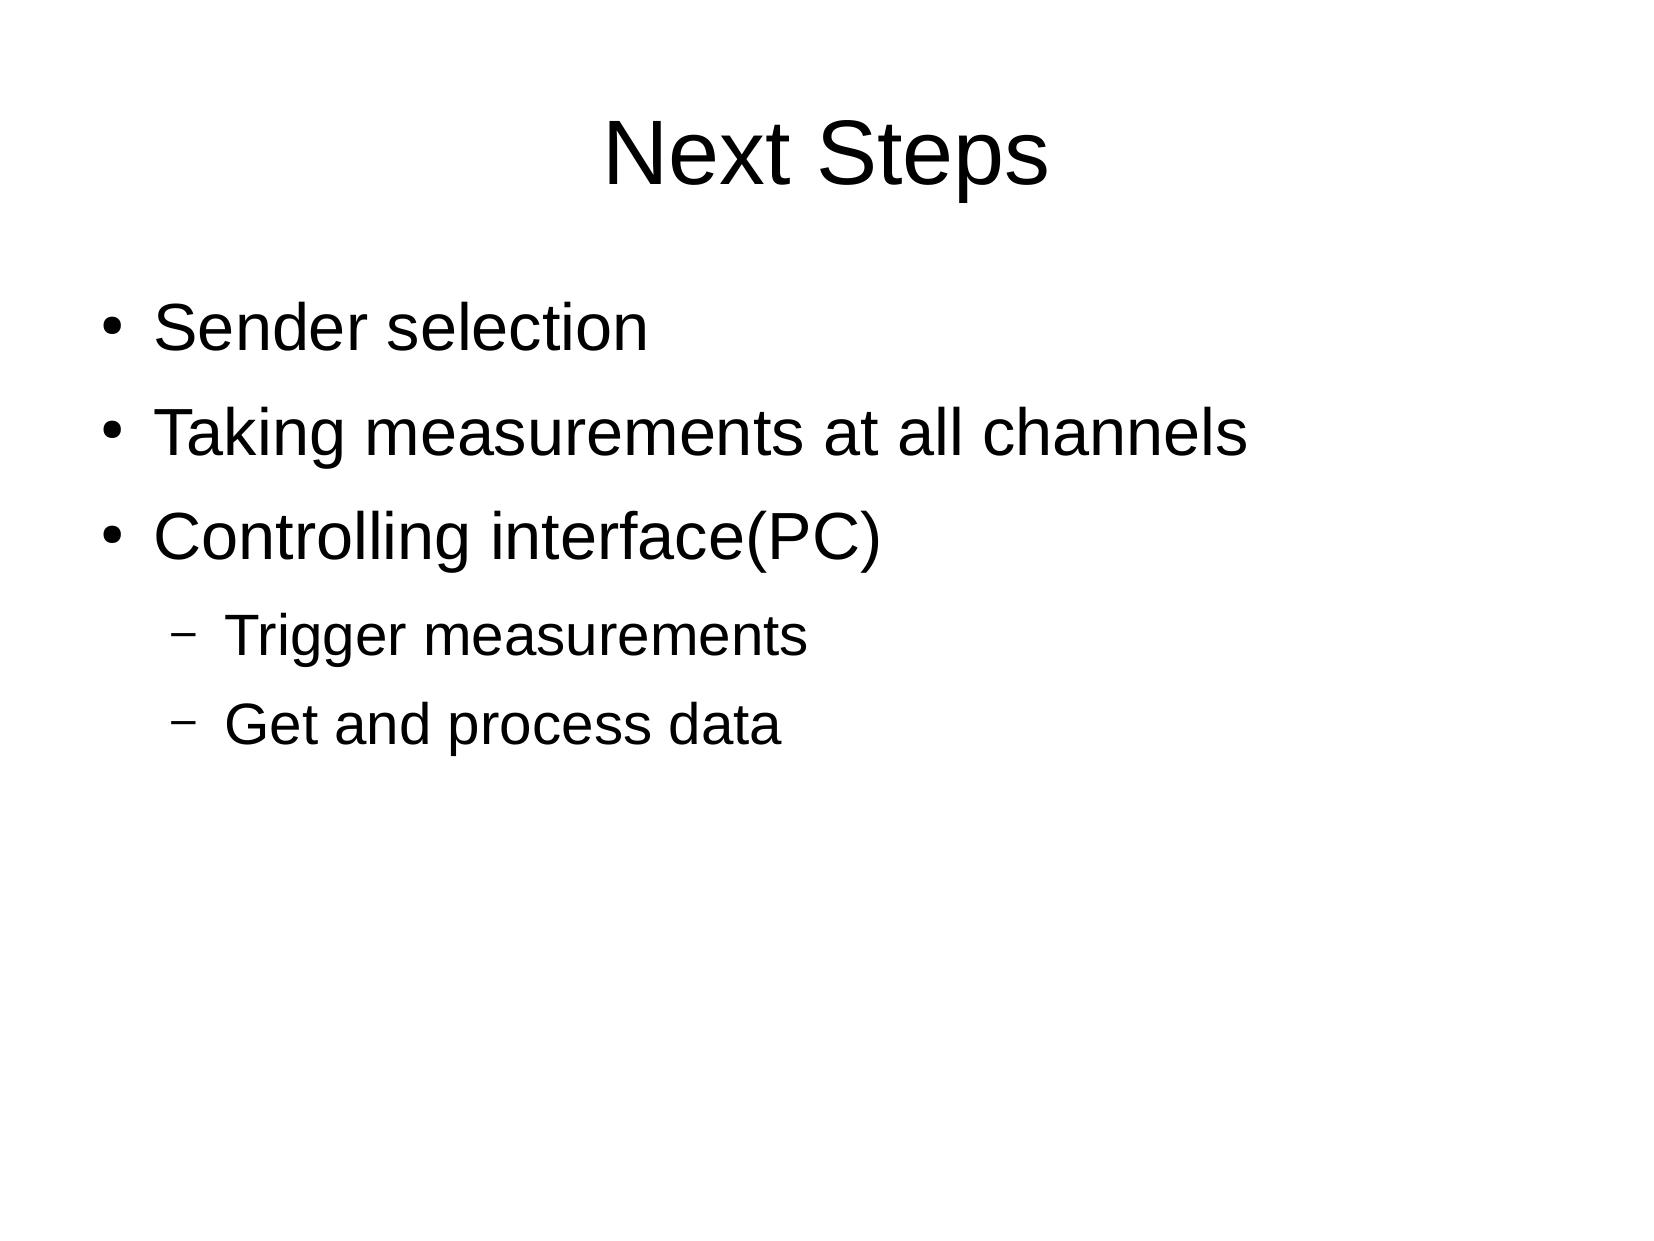

# Next Steps
Sender selection
Taking measurements at all channels
Controlling interface(PC)
Trigger measurements
Get and process data